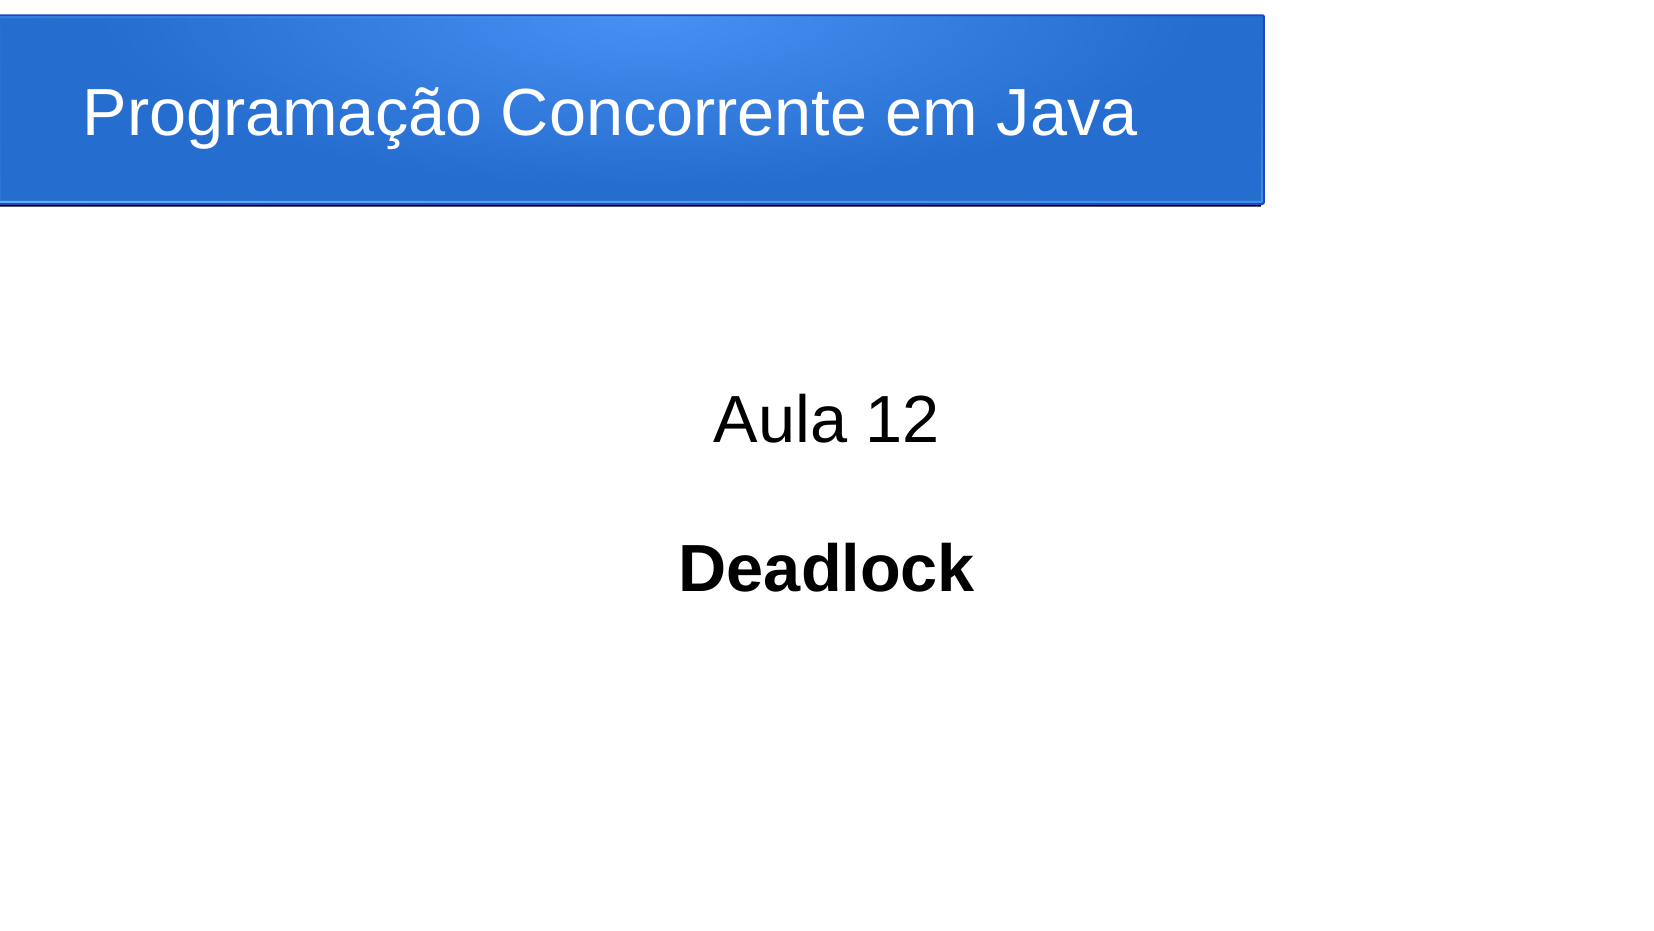

# Programação Concorrente em Java
Aula 12
Deadlock